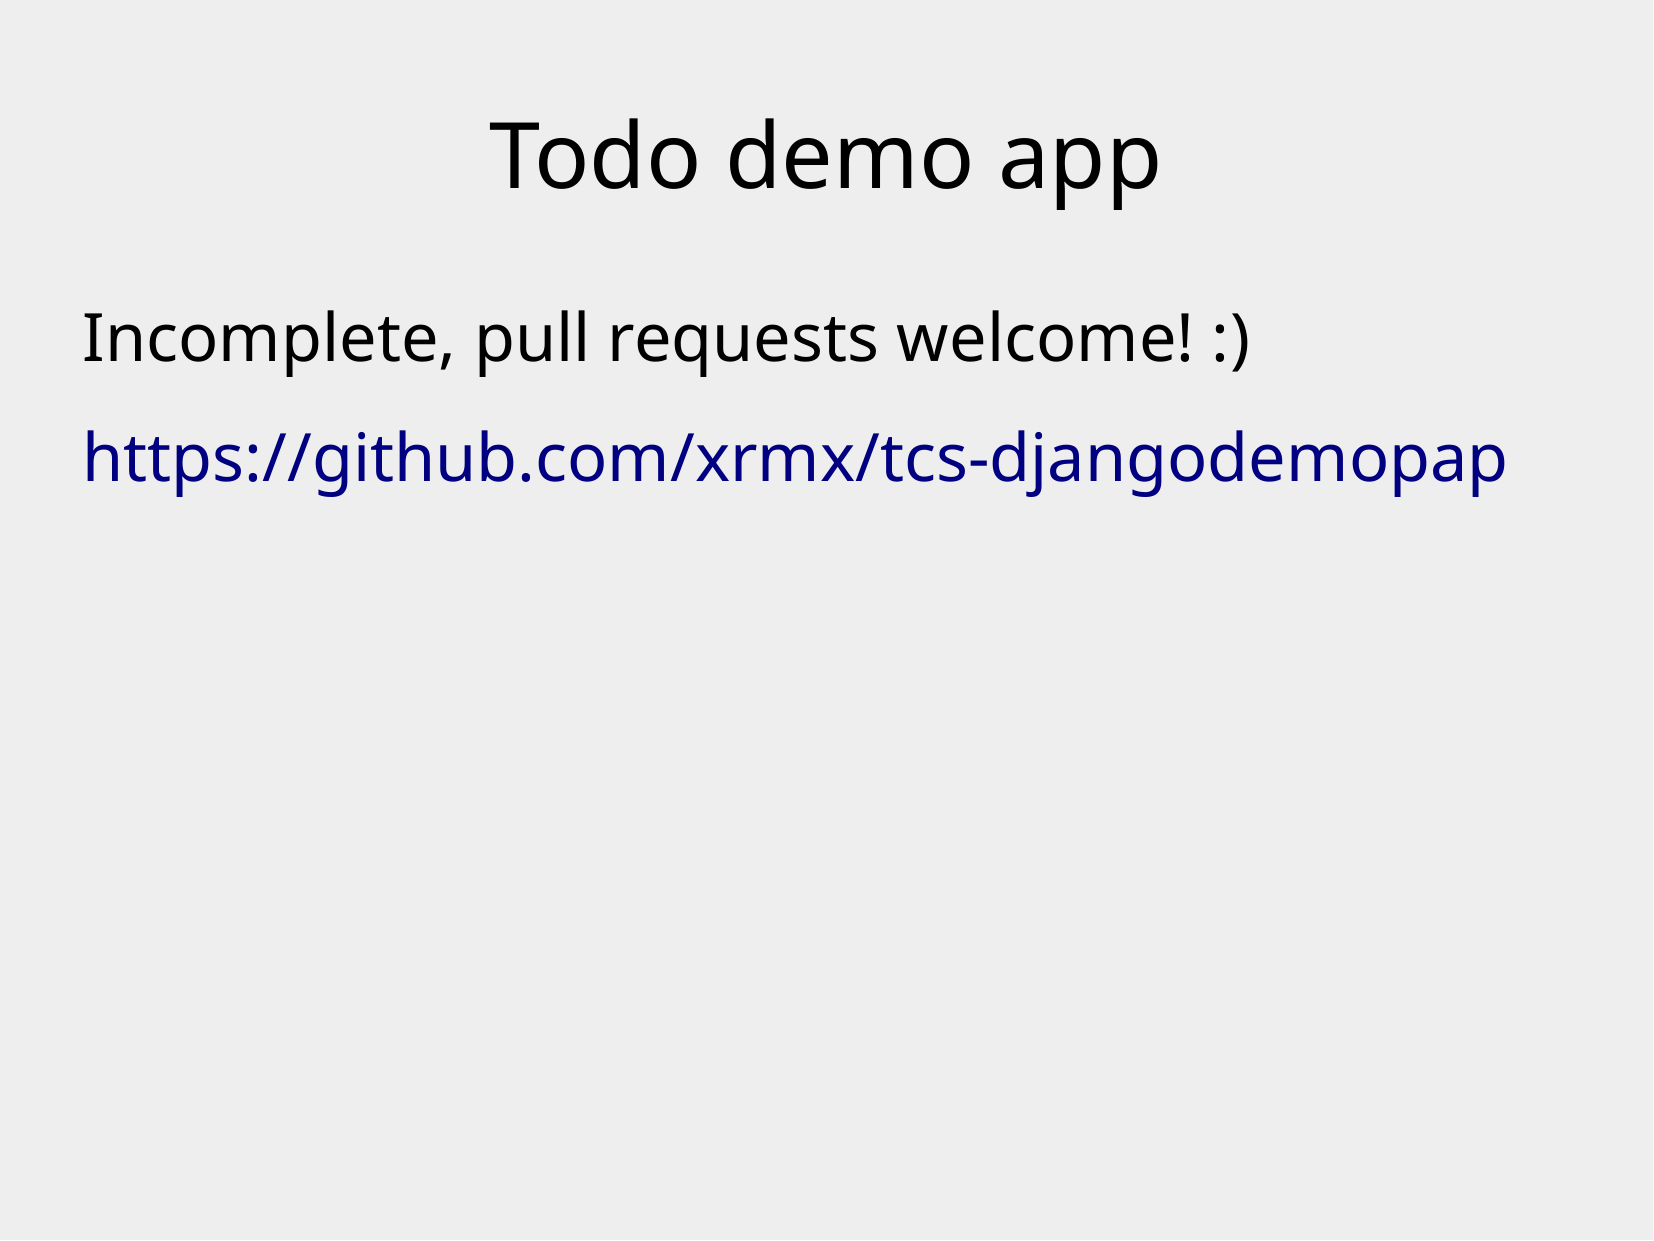

# Todo demo app
Incomplete, pull requests welcome! :)
https://github.com/xrmx/tcs-djangodemopap